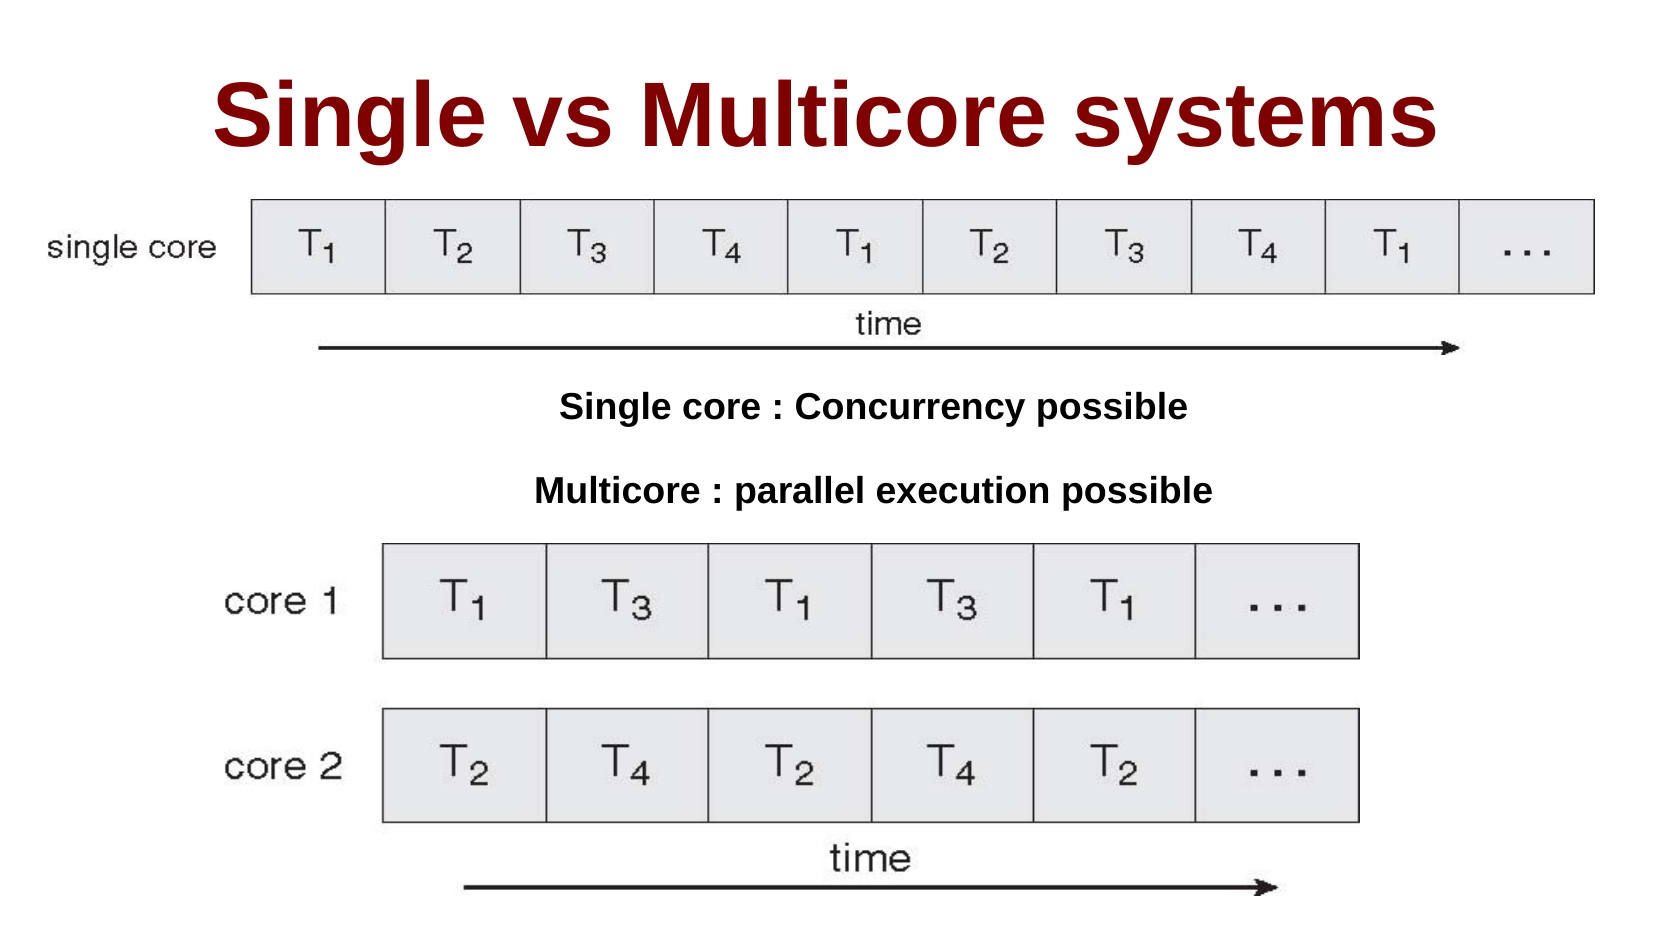

# Single vs Multicore systems
Single core : Concurrency possible
Multicore : parallel execution possible